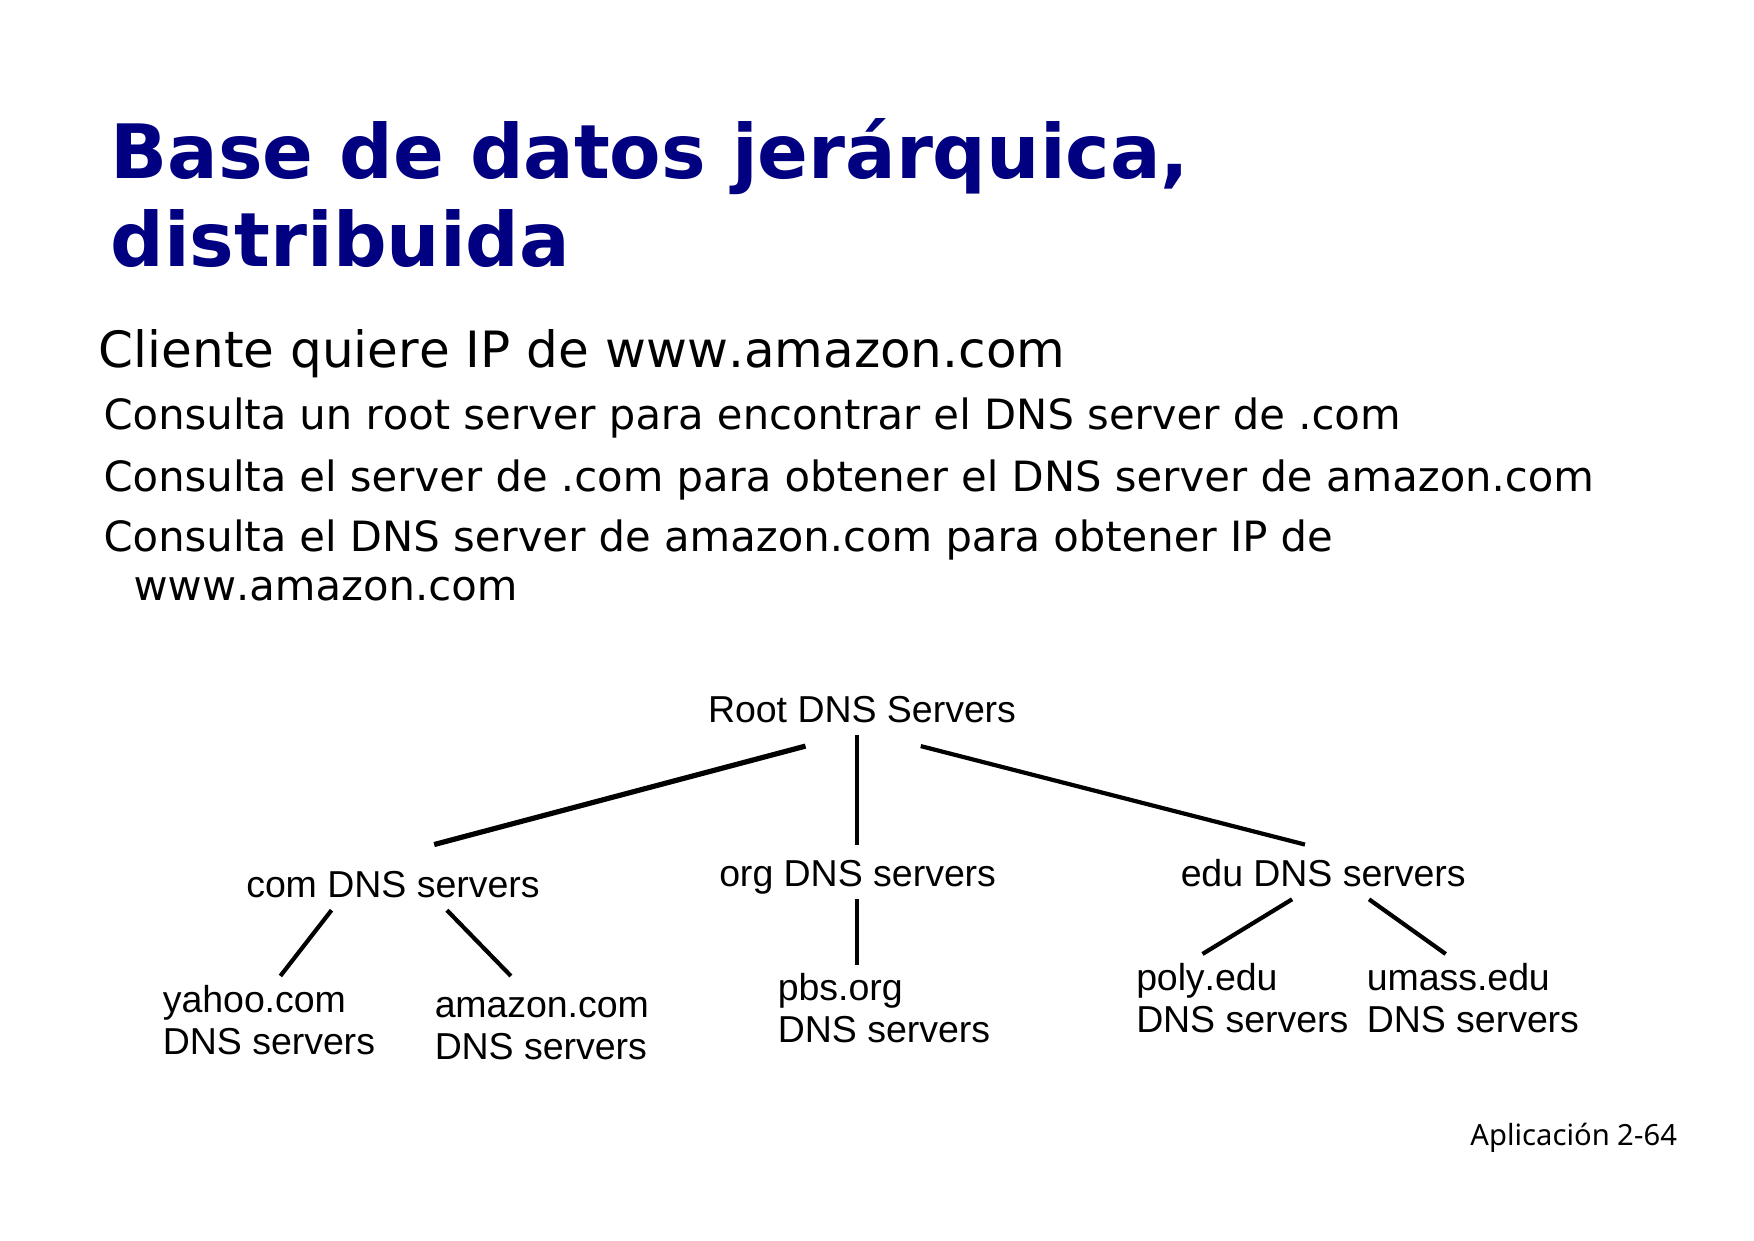

# Base de datos jerárquica, distribuida
Cliente quiere IP de www.amazon.com
Consulta un root server para encontrar el DNS server de .com
Consulta el server de .com para obtener el DNS server de amazon.com
Consulta el DNS server de amazon.com para obtener IP de www.amazon.com
Root DNS Servers
org DNS servers
edu DNS servers
com DNS servers
poly.edu
DNS servers
umass.edu
DNS servers
pbs.org
DNS servers
yahoo.com
DNS servers
amazon.com
DNS servers